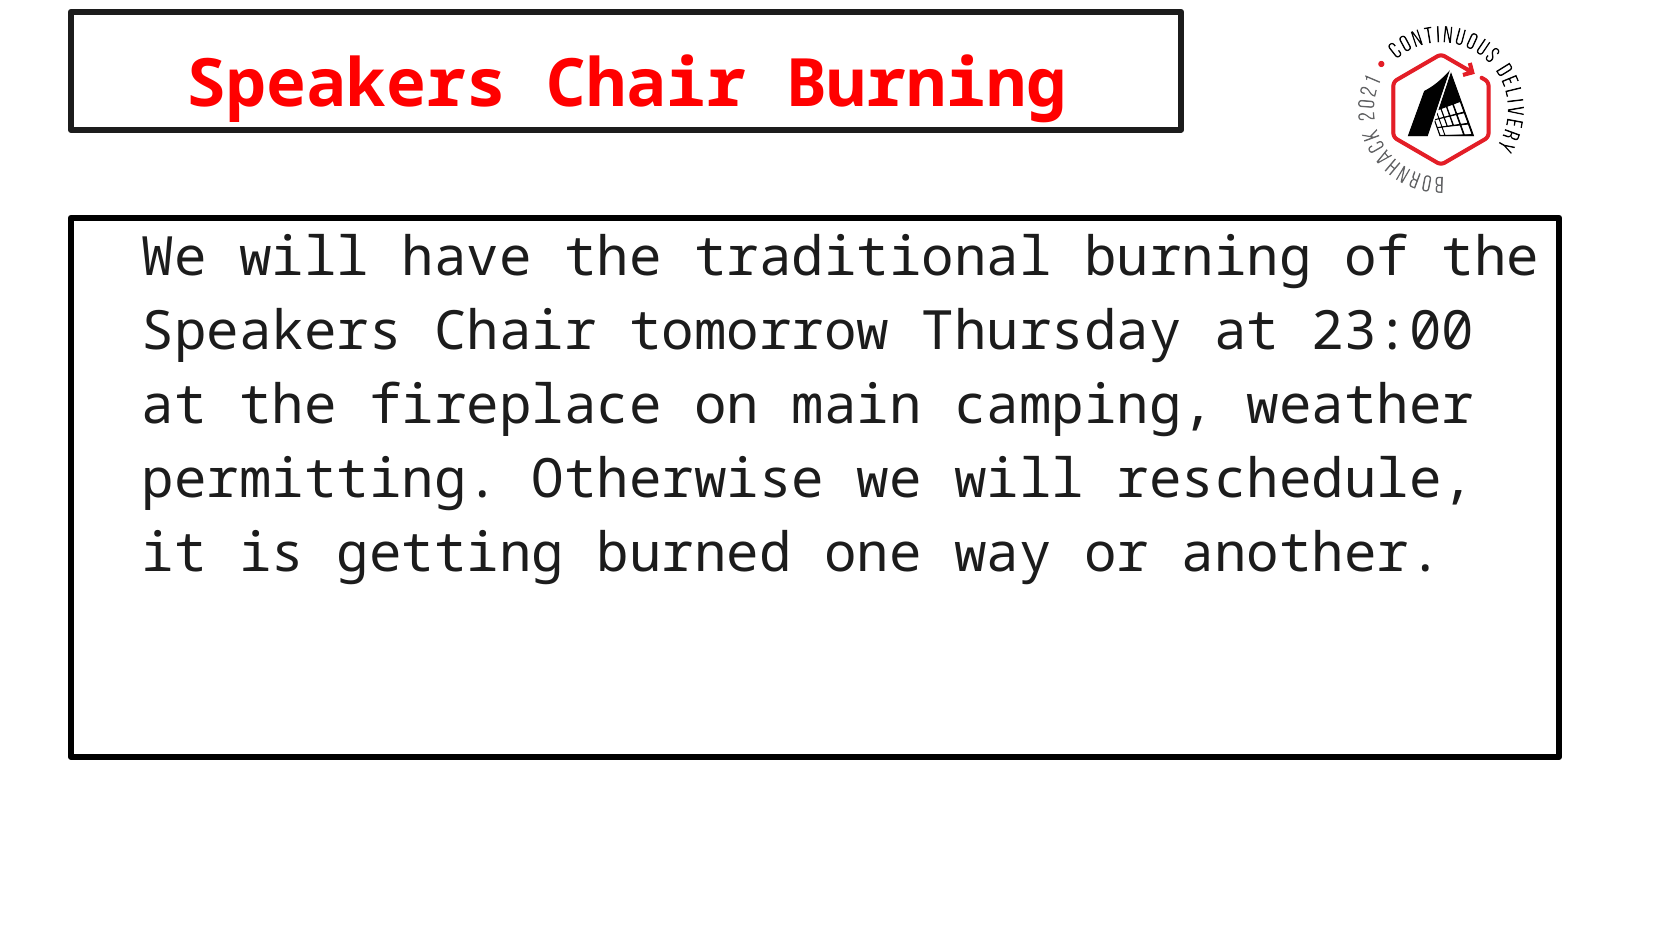

# Speakers Chair Burning
We will have the traditional burning of the Speakers Chair tomorrow Thursday at 23:00 at the fireplace on main camping, weather permitting. Otherwise we will reschedule, it is getting burned one way or another.